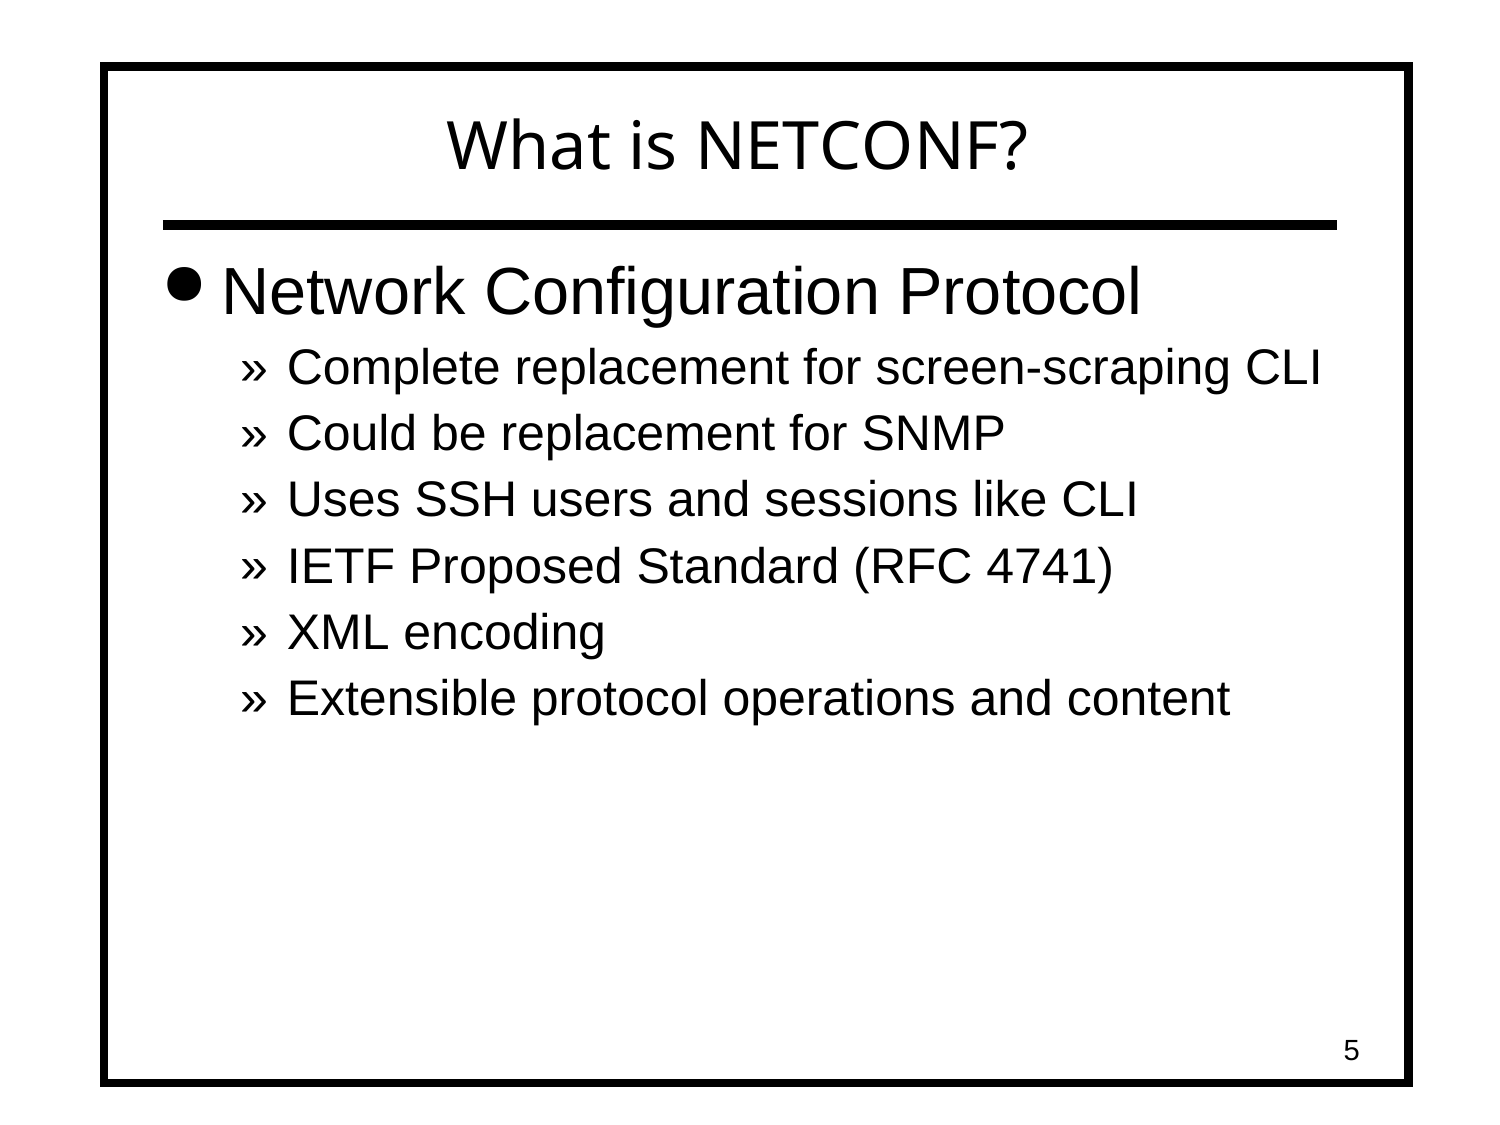

# What is NETCONF?
Network Configuration Protocol
Complete replacement for screen-scraping CLI
Could be replacement for SNMP
Uses SSH users and sessions like CLI
IETF Proposed Standard (RFC 4741)
XML encoding
Extensible protocol operations and content
5